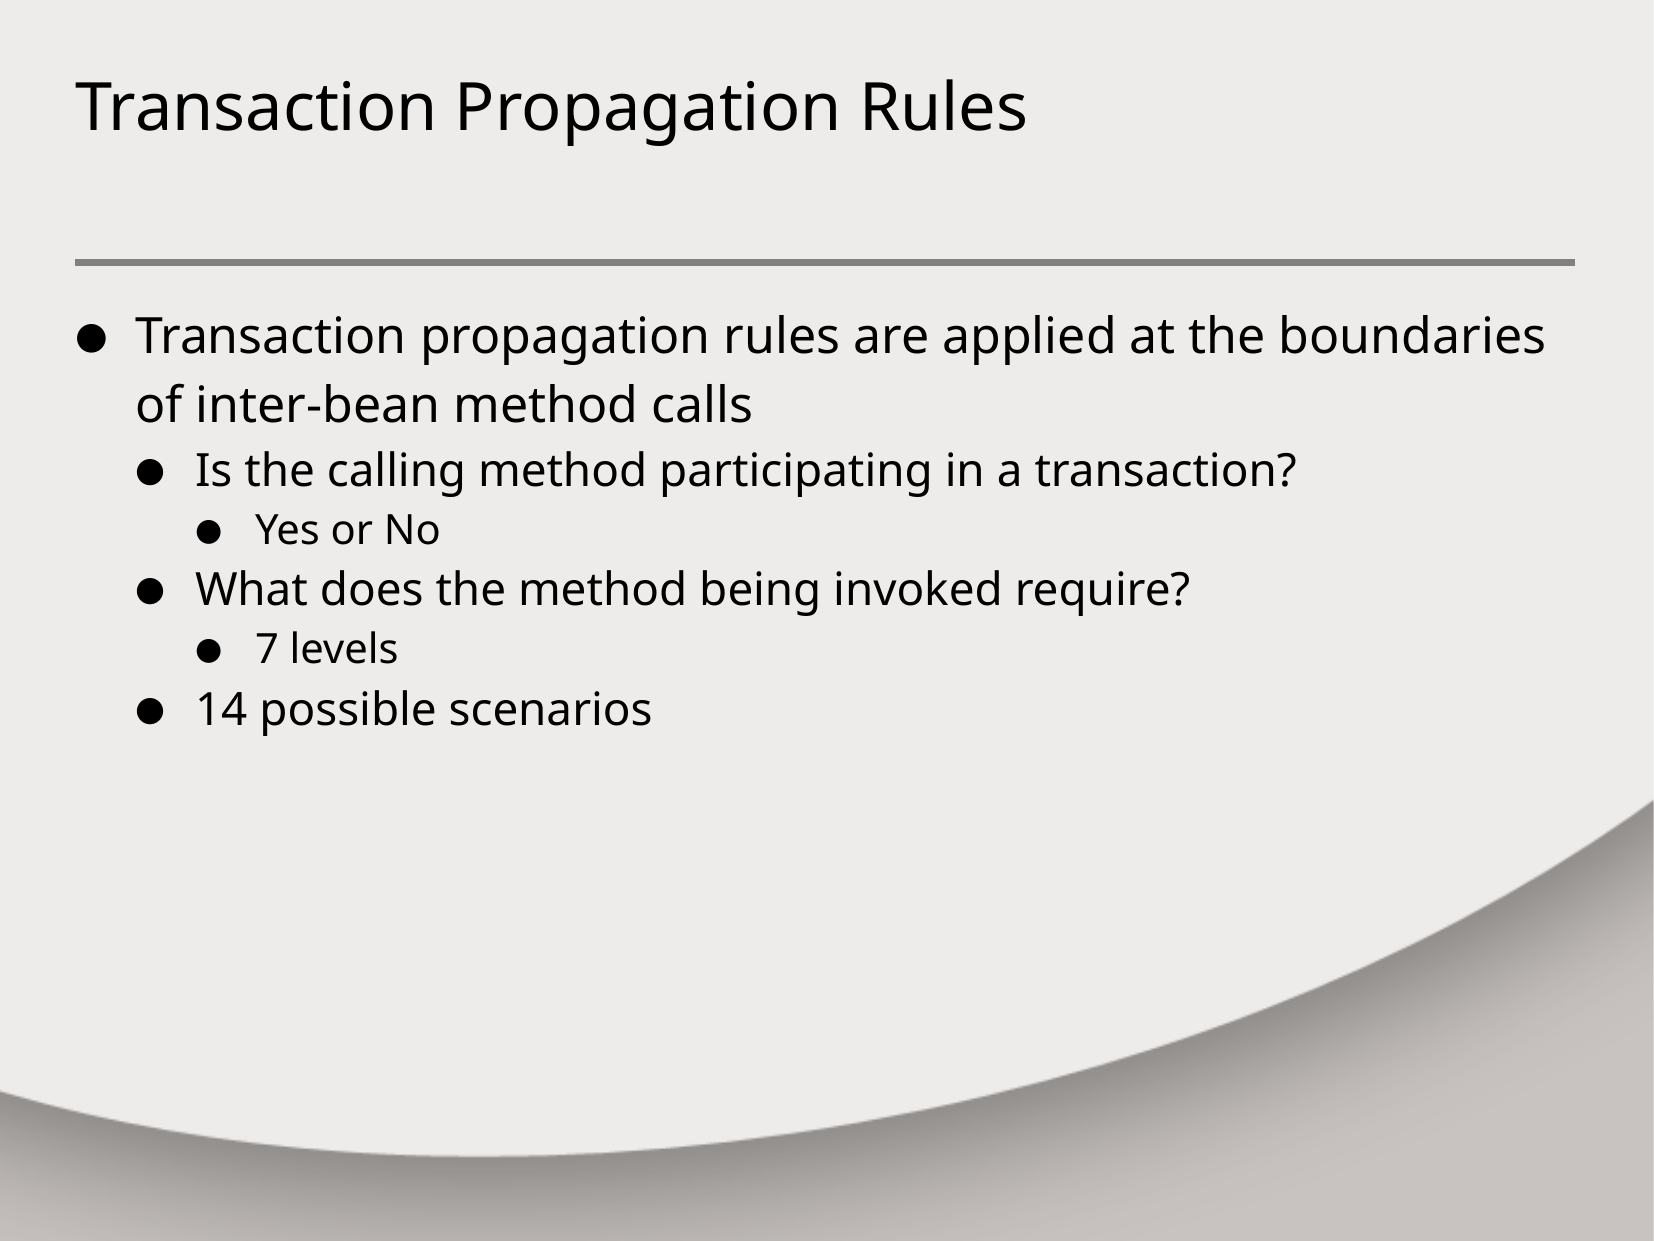

# Transaction Propagation Rules
Transaction propagation rules are applied at the boundaries of inter-bean method calls
Is the calling method participating in a transaction?
Yes or No
What does the method being invoked require?
7 levels
14 possible scenarios